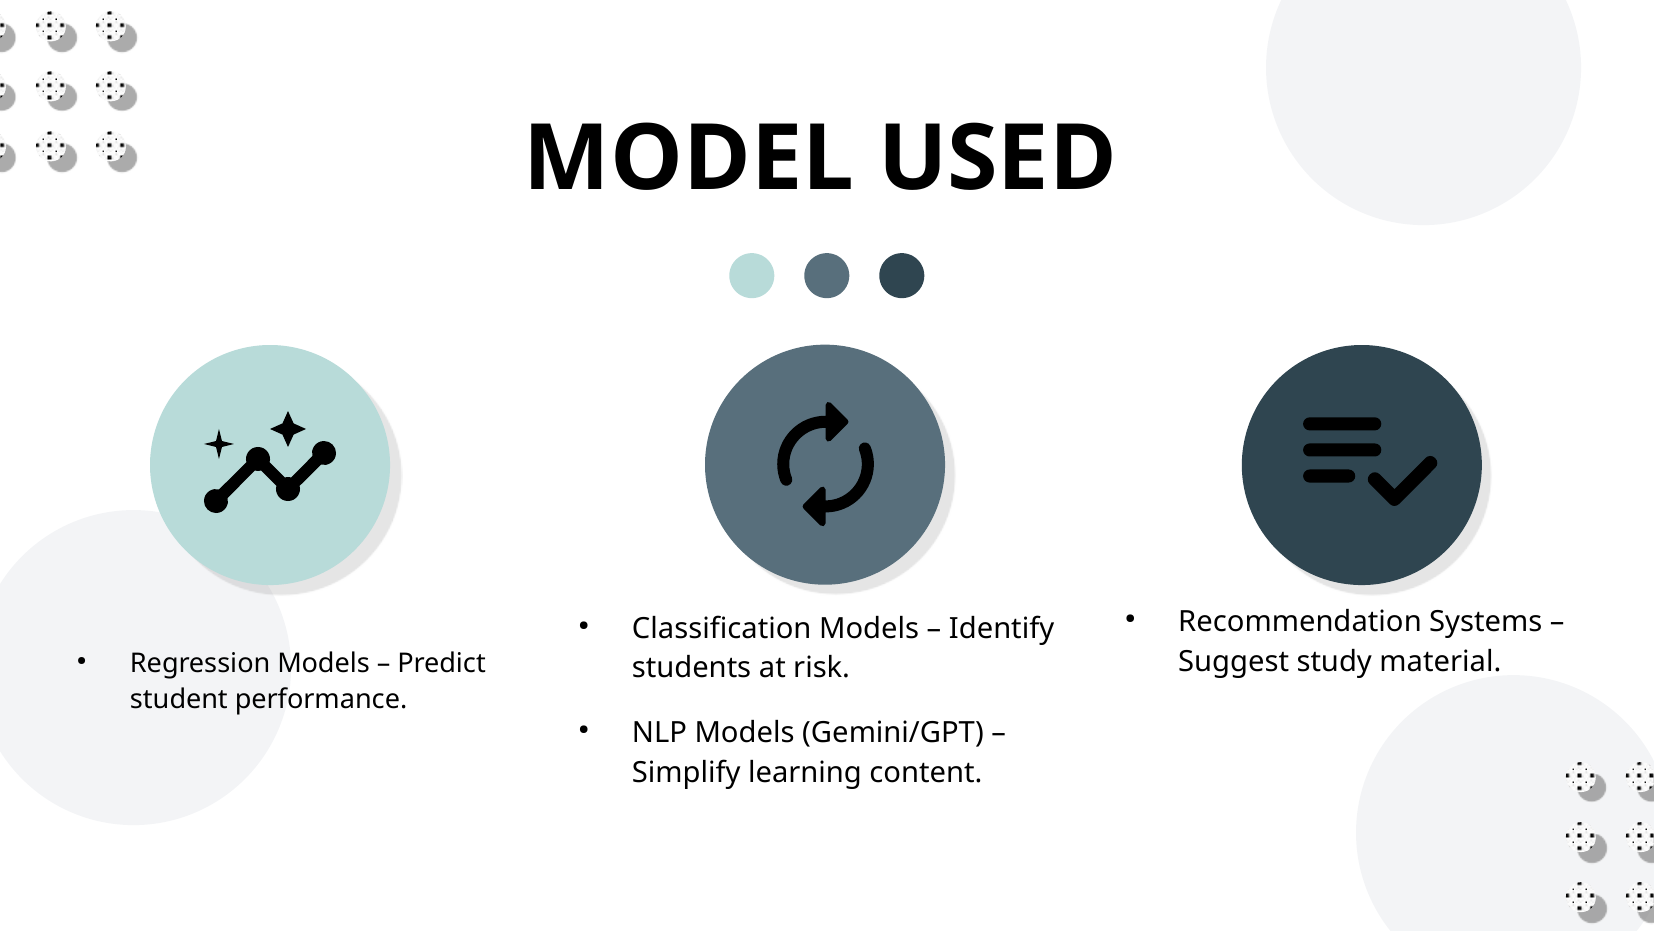

# MODEL USED
Regression Models – Predict student performance.
Recommendation Systems – Suggest study material.
Classification Models – Identify students at risk.
NLP Models (Gemini/GPT) – Simplify learning content.